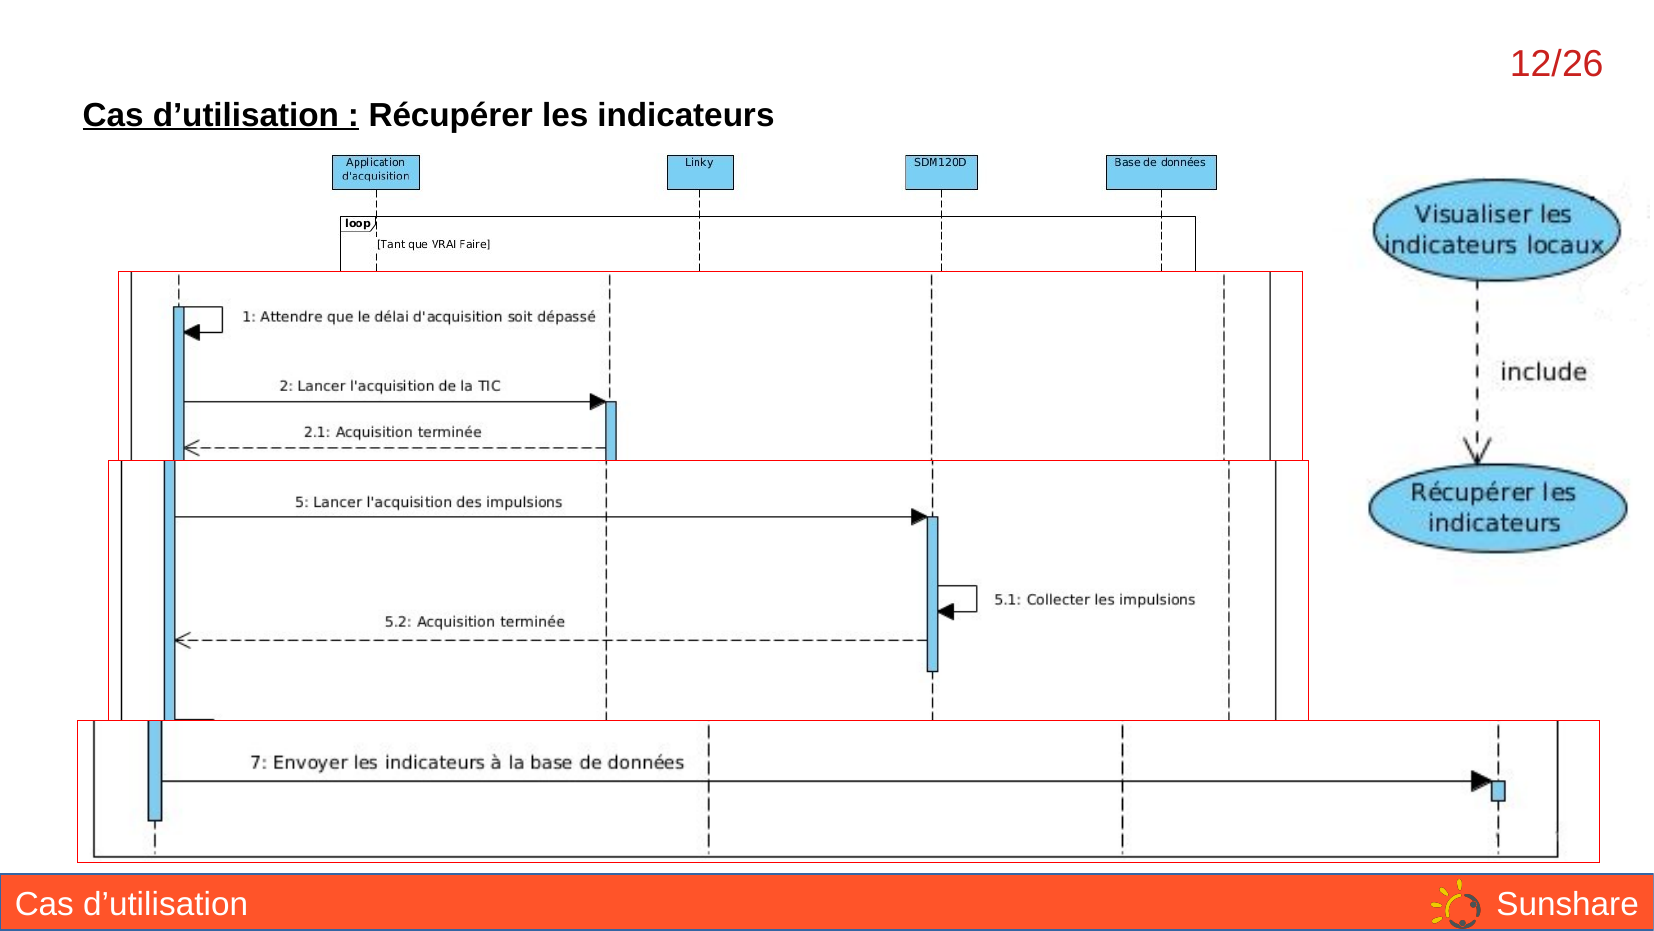

# Cas d’utilisation : Récupérer les indicateurs
Cas d’utilisation